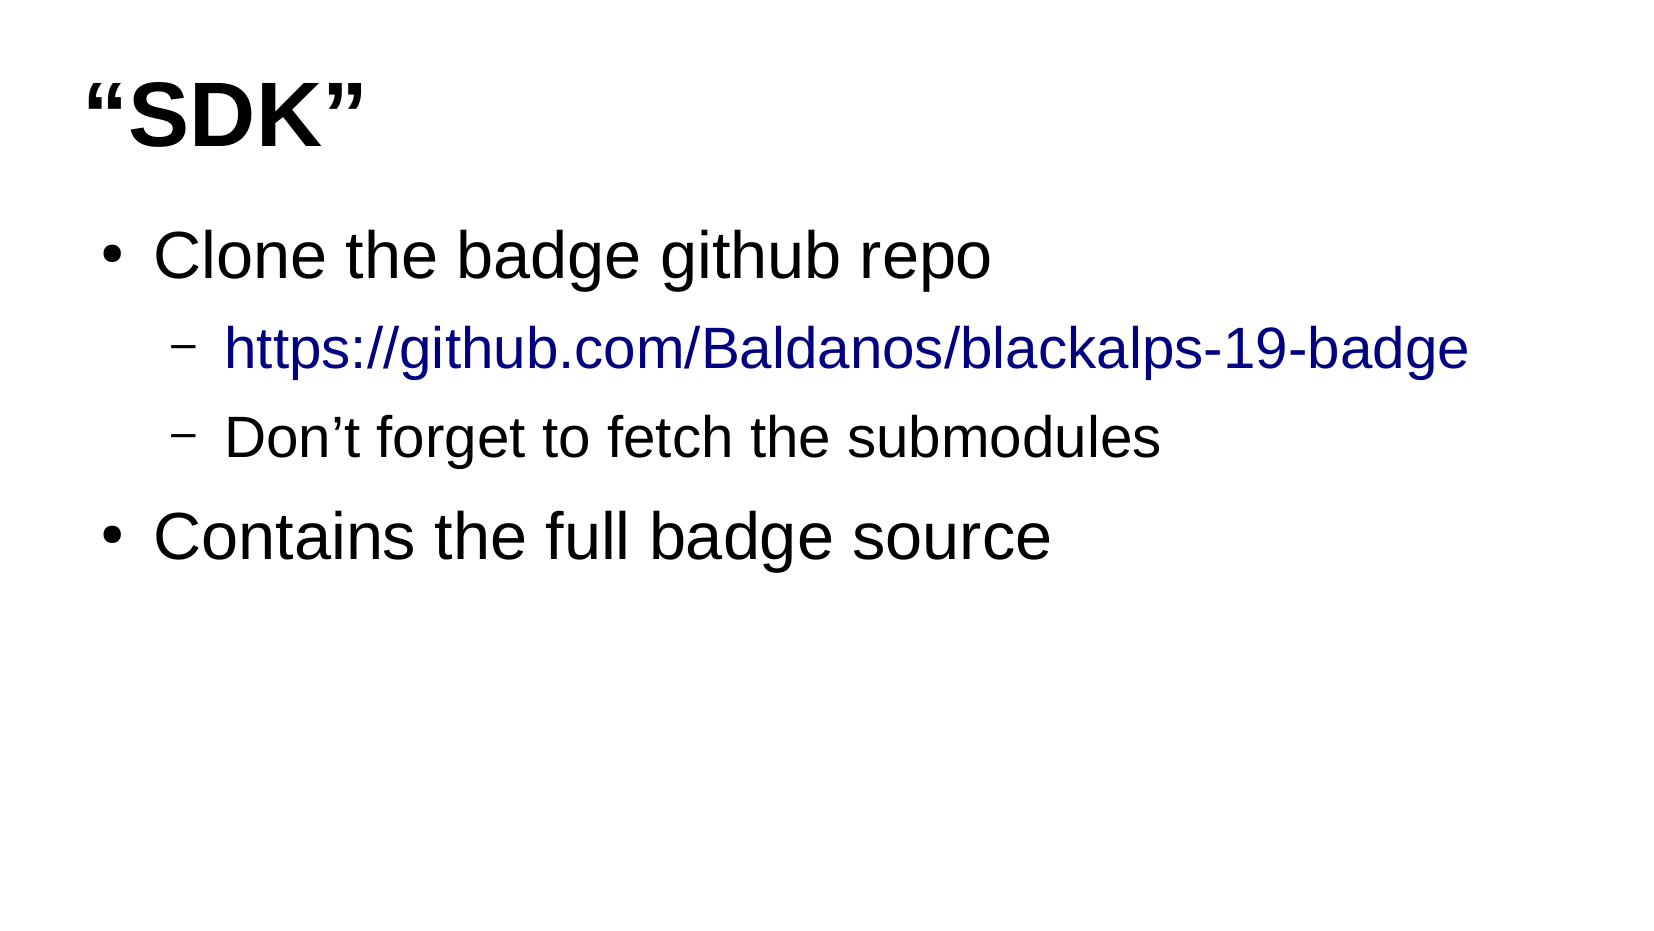

# “SDK”
Clone the badge github repo
https://github.com/Baldanos/blackalps-19-badge
Don’t forget to fetch the submodules
Contains the full badge source